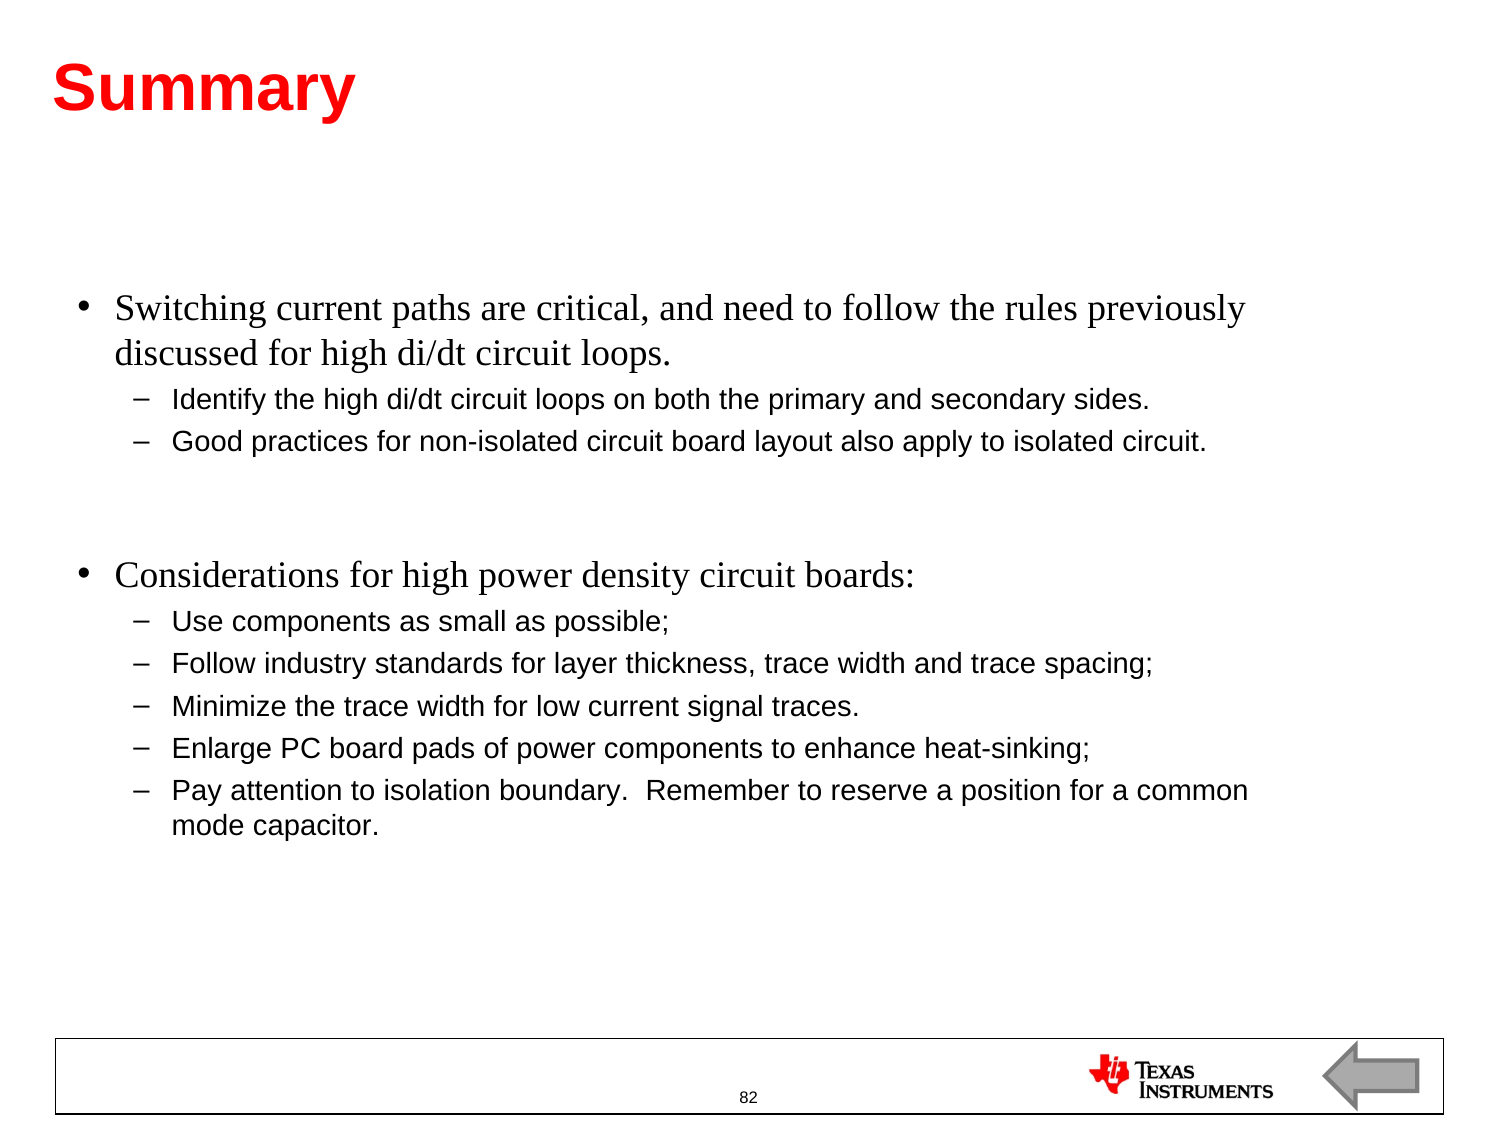

# Summary
Switching current paths are critical, and need to follow the rules previously discussed for high di/dt circuit loops.
Identify the high di/dt circuit loops on both the primary and secondary sides.
Good practices for non-isolated circuit board layout also apply to isolated circuit.
Considerations for high power density circuit boards:
Use components as small as possible;
Follow industry standards for layer thickness, trace width and trace spacing;
Minimize the trace width for low current signal traces.
Enlarge PC board pads of power components to enhance heat-sinking;
Pay attention to isolation boundary. Remember to reserve a position for a common mode capacitor.